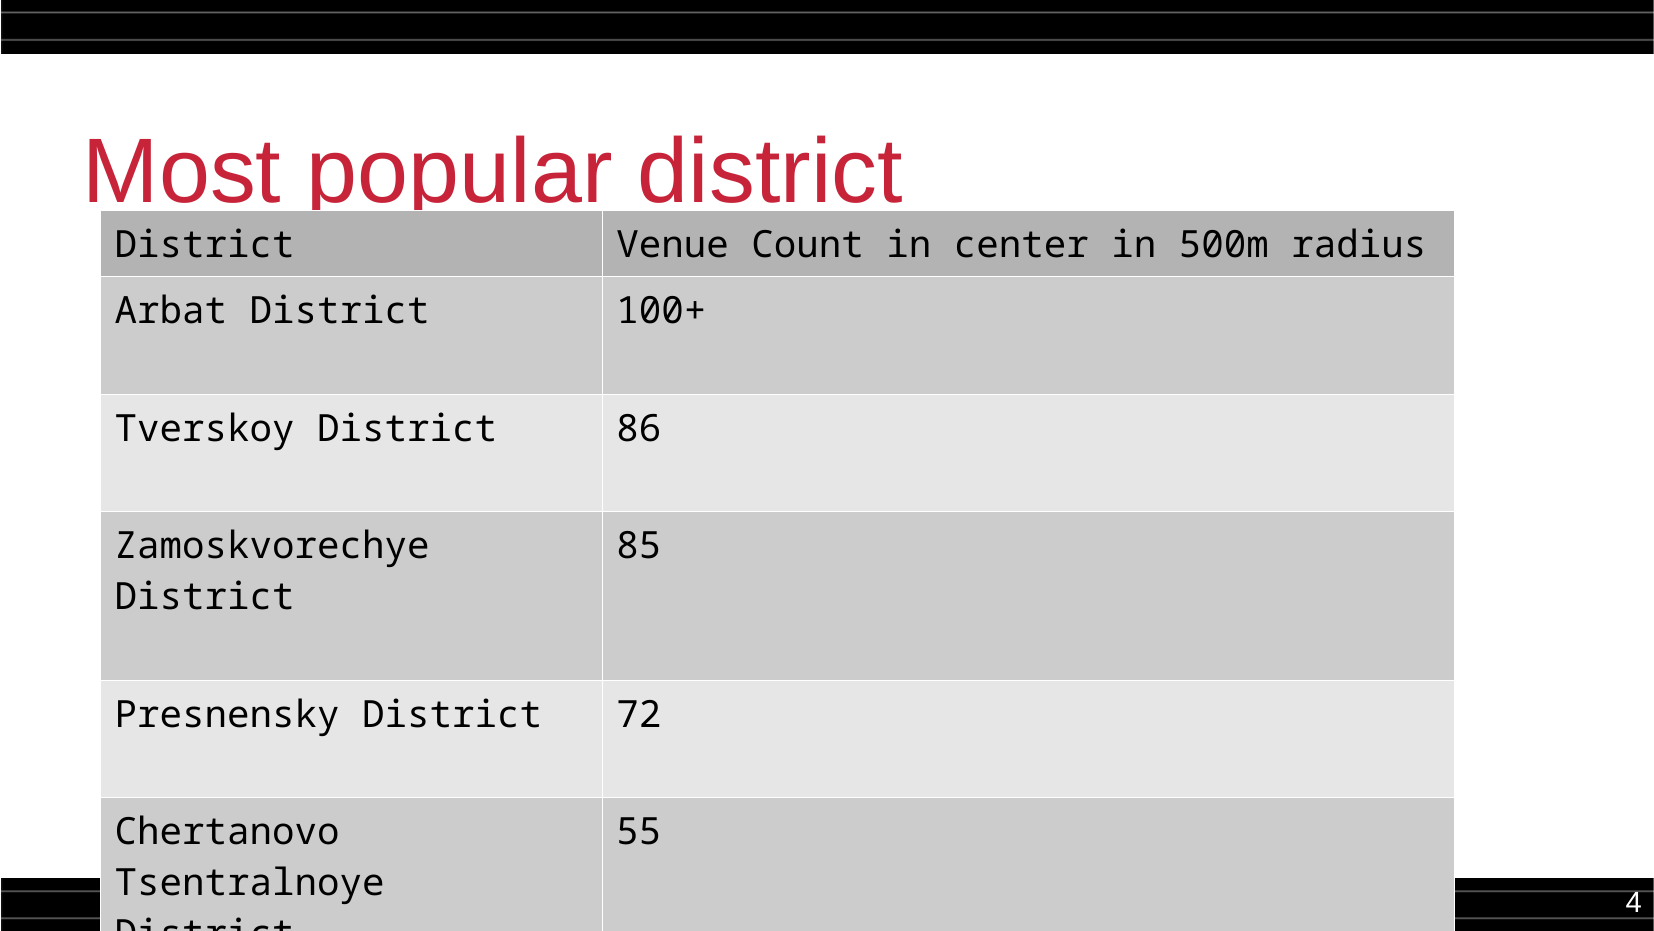

# Most popular district
| District | Venue Count in center in 500m radius |
| --- | --- |
| Arbat District | 100+ |
| Tverskoy District | 86 |
| Zamoskvorechye District | 85 |
| Presnensky District | 72 |
| Chertanovo Tsentralnoye District | 55 |